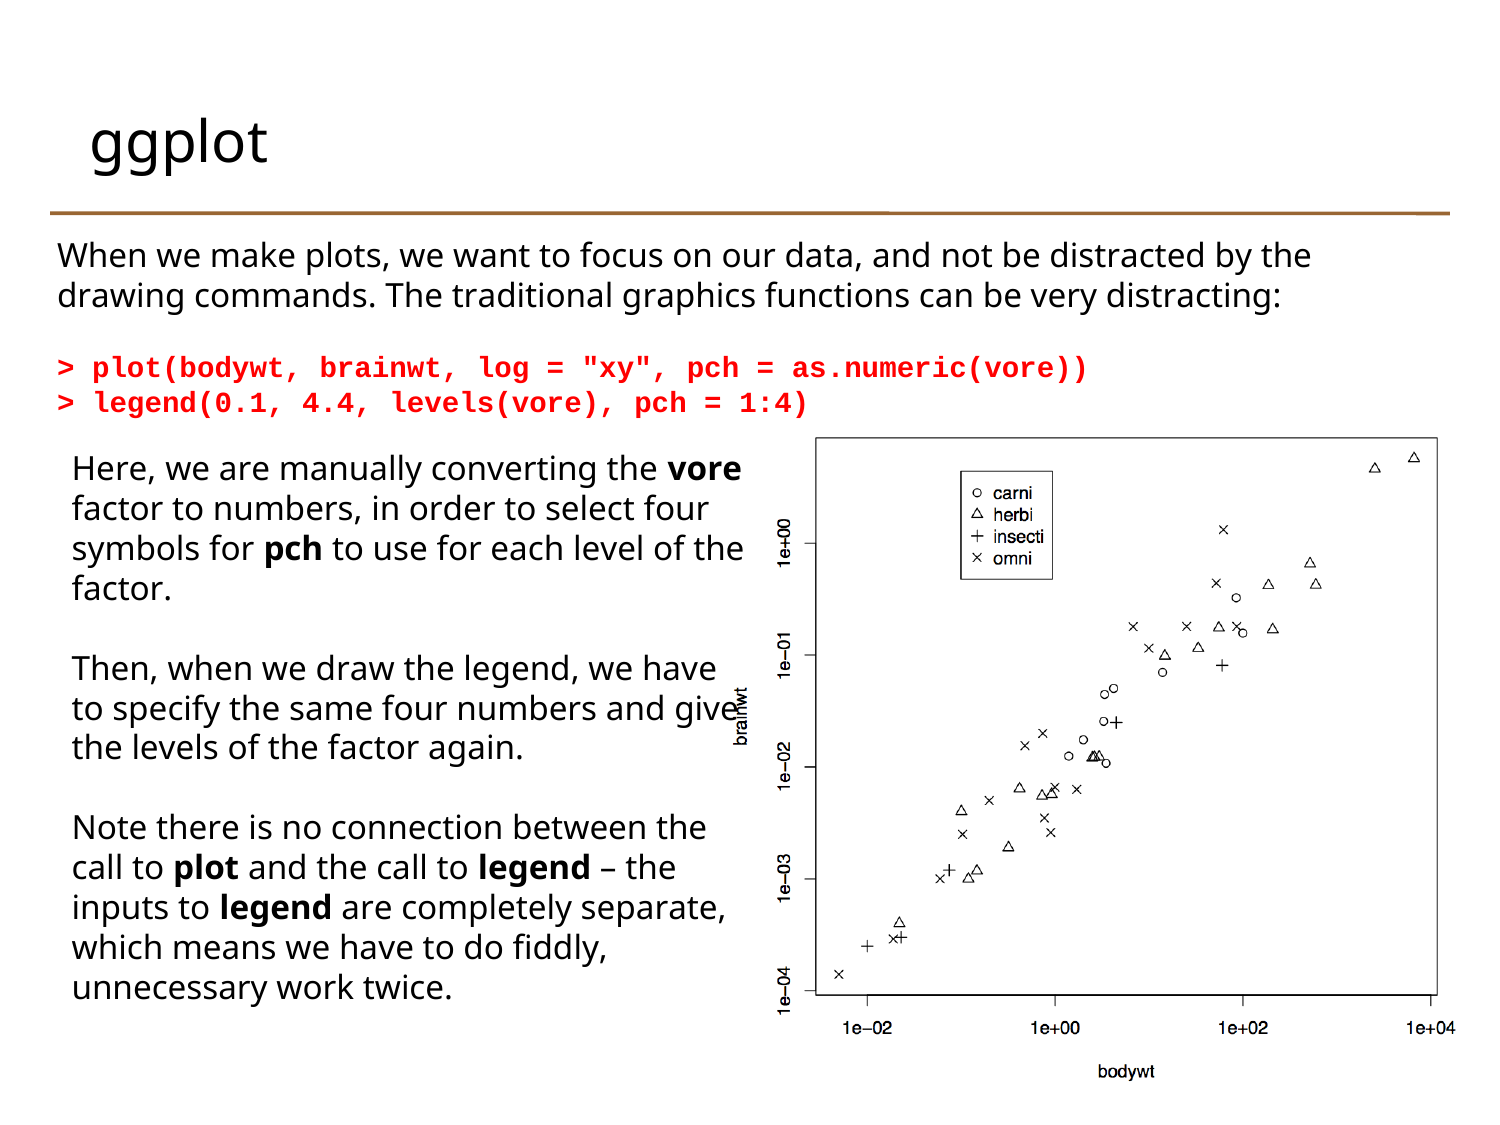

ggplot
When we make plots, we want to focus on our data, and not be distracted by the drawing commands. The traditional graphics functions can be very distracting:
> plot(bodywt, brainwt, log = "xy", pch = as.numeric(vore))
> legend(0.1, 4.4, levels(vore), pch = 1:4)
Here, we are manually converting the vore factor to numbers, in order to select four symbols for pch to use for each level of the factor.
Then, when we draw the legend, we have to specify the same four numbers and give the levels of the factor again.
Note there is no connection between the call to plot and the call to legend – the inputs to legend are completely separate, which means we have to do fiddly, unnecessary work twice.